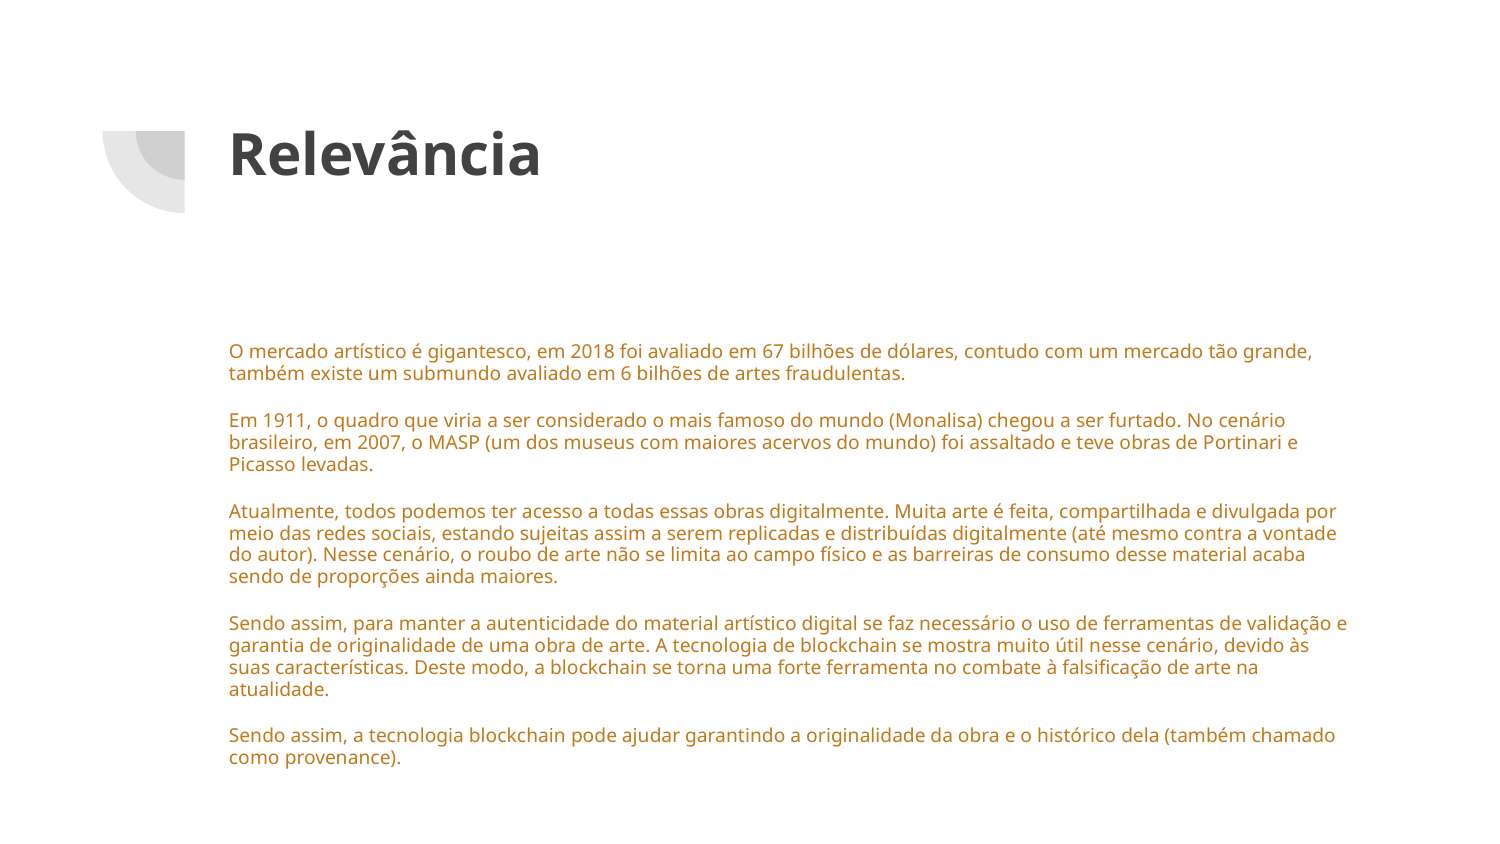

# Relevância
O mercado artístico é gigantesco, em 2018 foi avaliado em 67 bilhões de dólares, contudo com um mercado tão grande, também existe um submundo avaliado em 6 bilhões de artes fraudulentas.
Em 1911, o quadro que viria a ser considerado o mais famoso do mundo (Monalisa) chegou a ser furtado. No cenário brasileiro, em 2007, o MASP (um dos museus com maiores acervos do mundo) foi assaltado e teve obras de Portinari e Picasso levadas.
Atualmente, todos podemos ter acesso a todas essas obras digitalmente. Muita arte é feita, compartilhada e divulgada por meio das redes sociais, estando sujeitas assim a serem replicadas e distribuídas digitalmente (até mesmo contra a vontade do autor). Nesse cenário, o roubo de arte não se limita ao campo físico e as barreiras de consumo desse material acaba sendo de proporções ainda maiores.
Sendo assim, para manter a autenticidade do material artístico digital se faz necessário o uso de ferramentas de validação e garantia de originalidade de uma obra de arte. A tecnologia de blockchain se mostra muito útil nesse cenário, devido às suas características. Deste modo, a blockchain se torna uma forte ferramenta no combate à falsificação de arte na atualidade.
Sendo assim, a tecnologia blockchain pode ajudar garantindo a originalidade da obra e o histórico dela (também chamado como provenance).